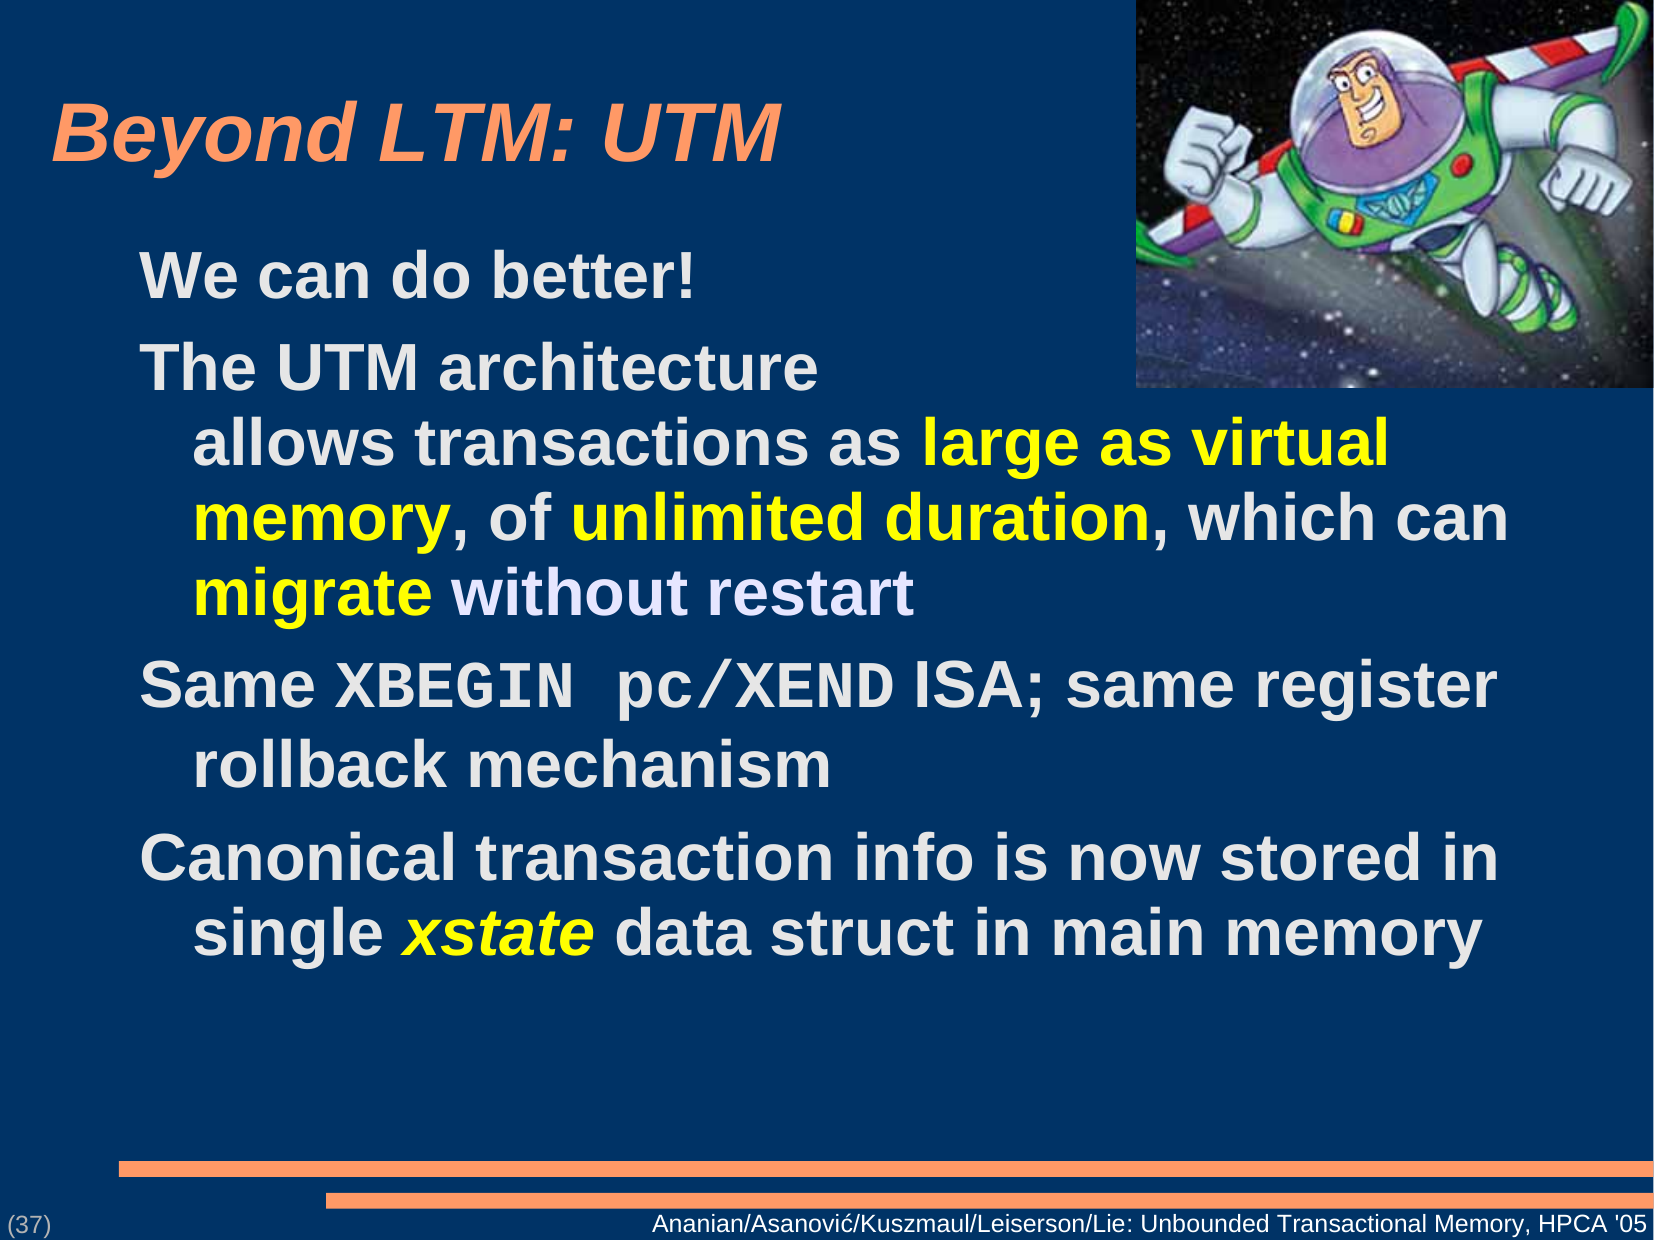

# Beyond LTM: UTM
We can do better!
The UTM architecture
allows transactions as large as virtual memory, of unlimited duration, which can migrate without restart
Same XBEGIN pc/XEND ISA; same register rollback mechanism
Canonical transaction info is now stored in single xstate data struct in main memory